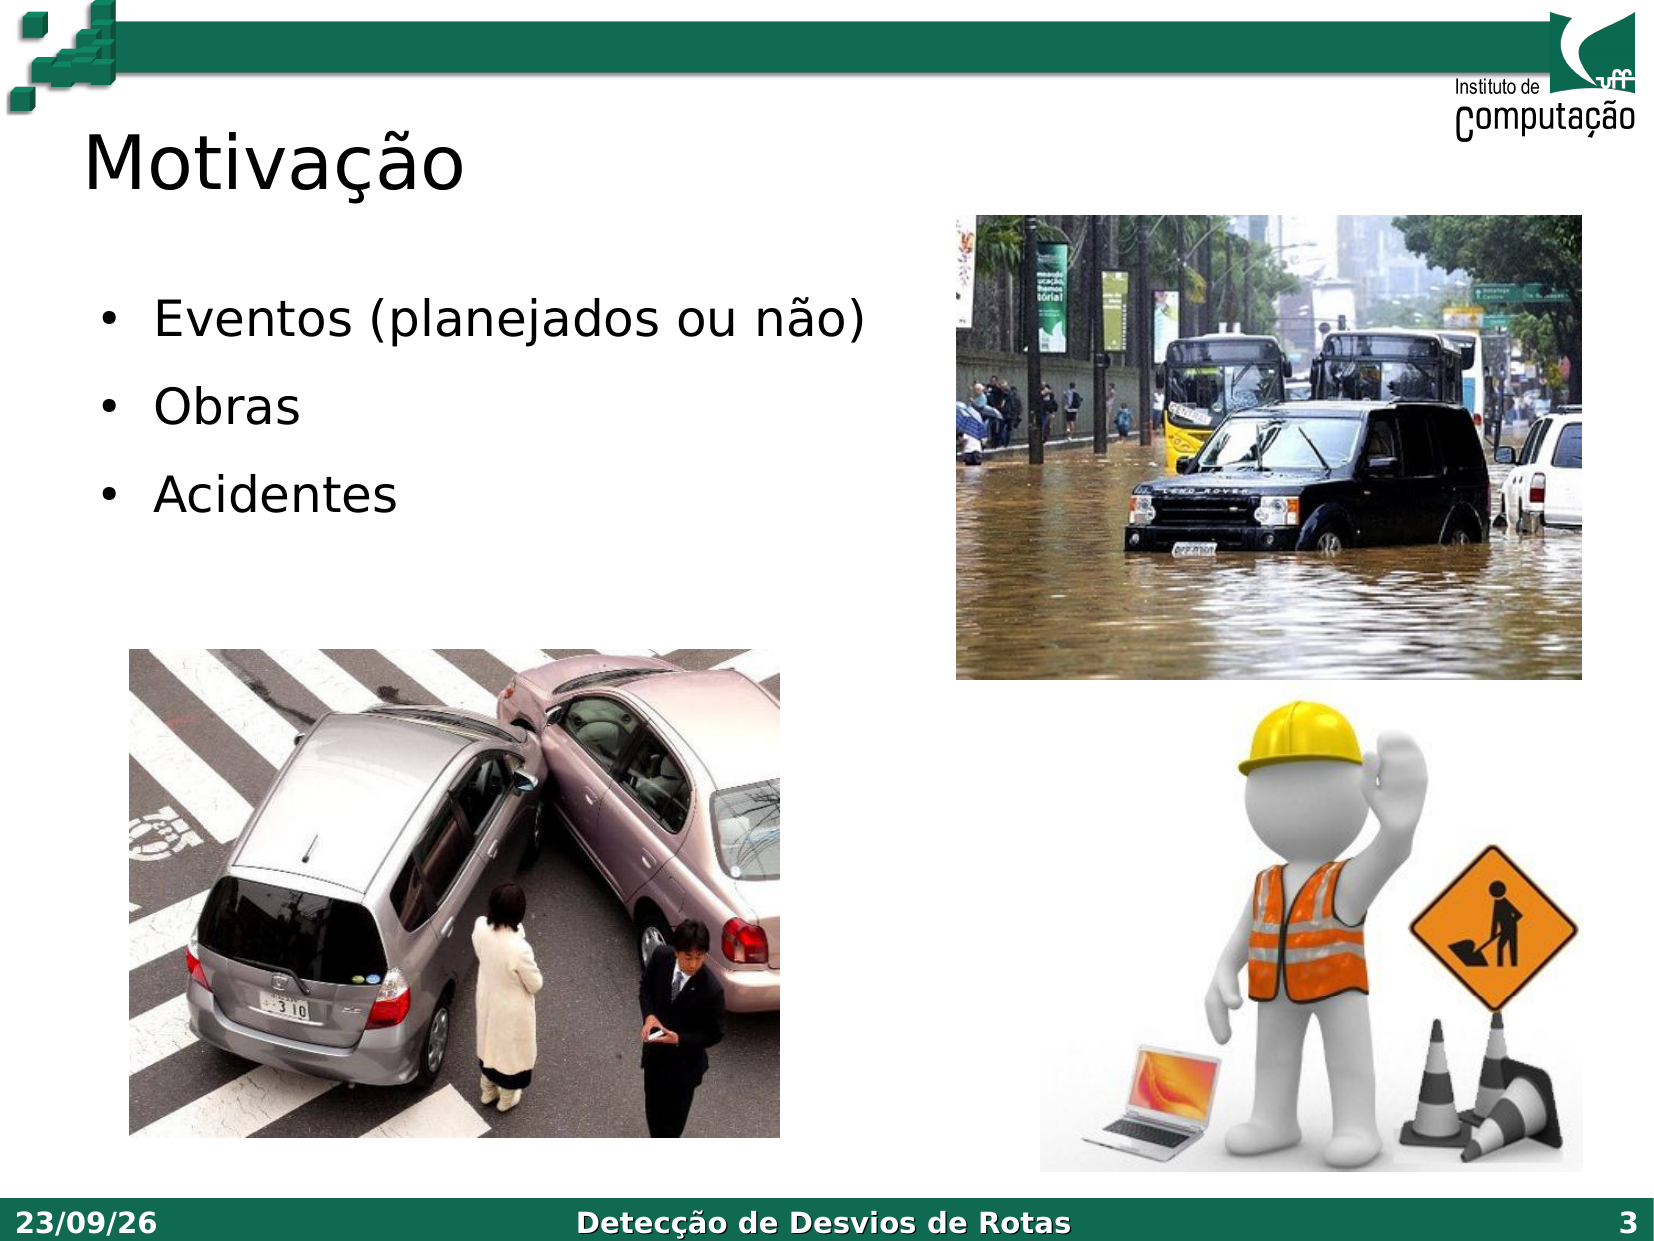

# Motivação
Eventos (planejados ou não)
Obras
Acidentes